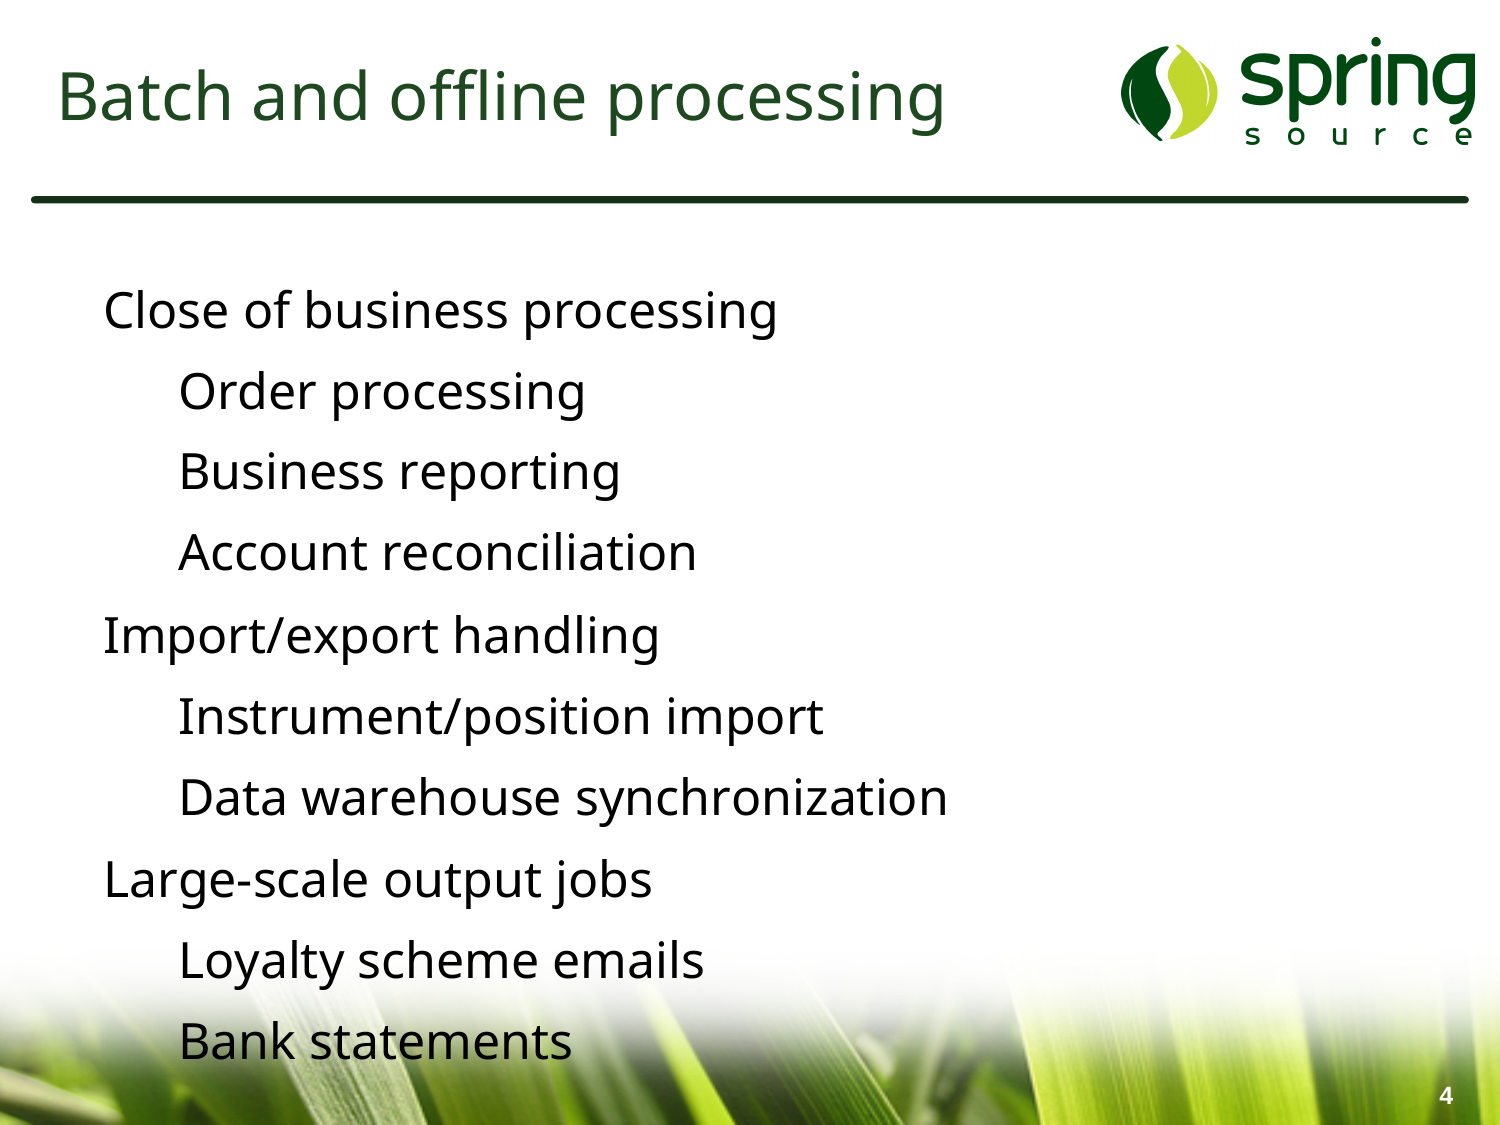

# Batch and offline processing
Close of business processing
Order processing
Business reporting
Account reconciliation
Import/export handling
Instrument/position import
Data warehouse synchronization
Large-scale output jobs
Loyalty scheme emails
Bank statements